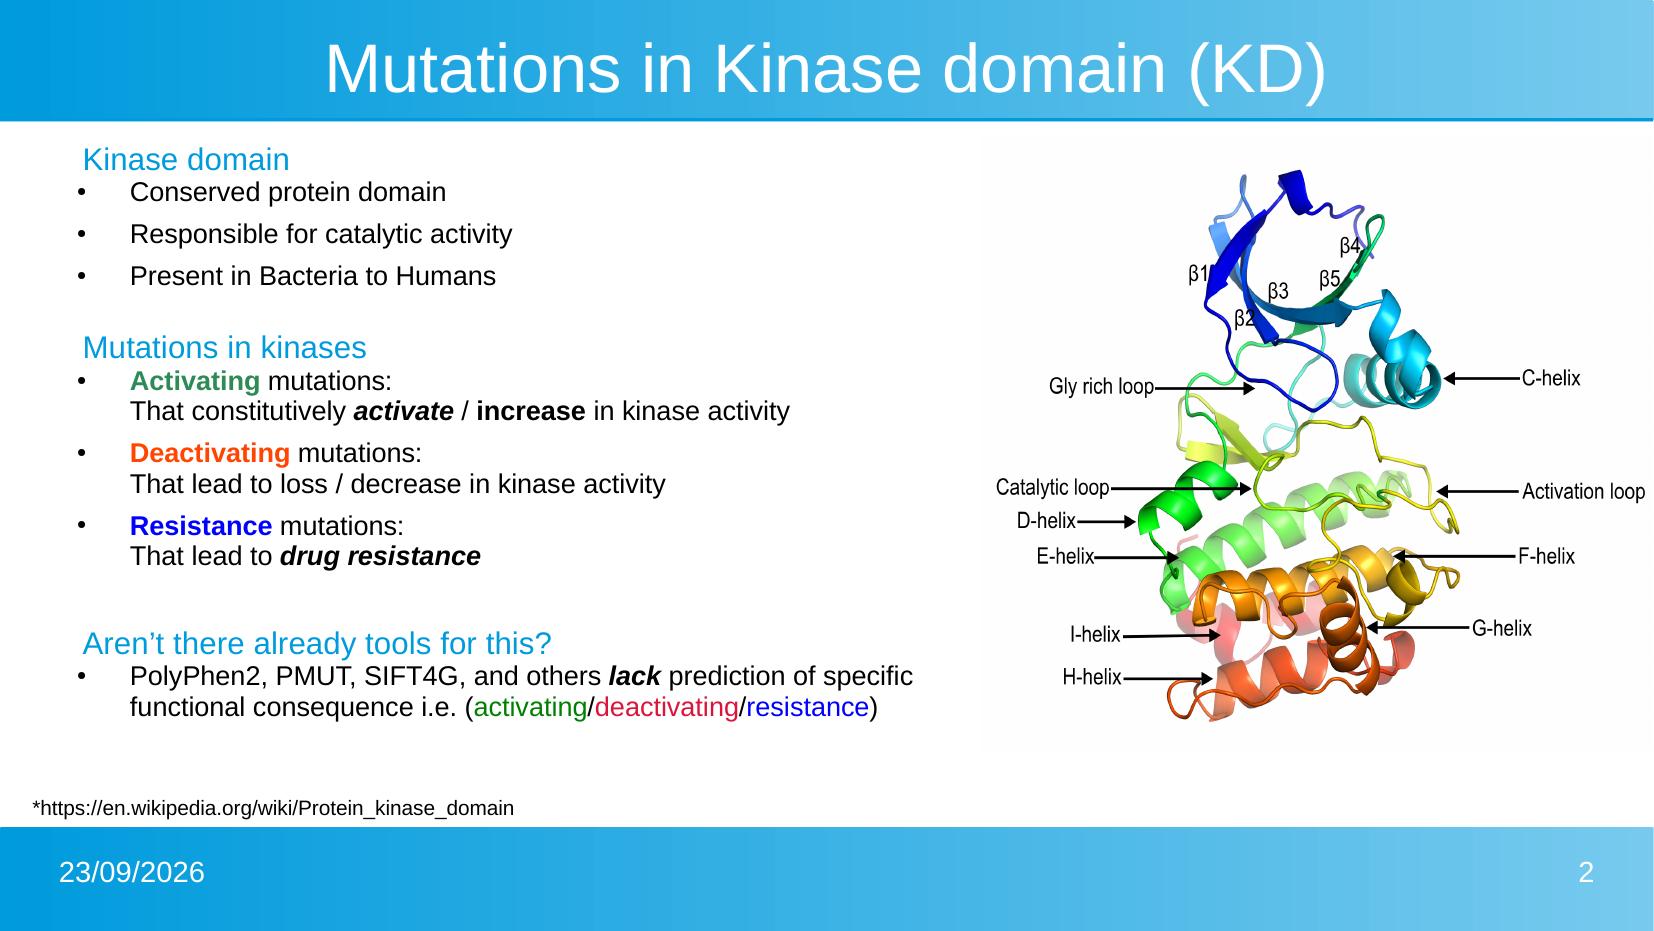

# Mutations in Kinase domain (KD)
Kinase domain
Conserved protein domain
Responsible for catalytic activity
Present in Bacteria to Humans
Mutations in kinases
Activating mutations:
That constitutively activate / increase in kinase activity
Deactivating mutations:
That lead to loss / decrease in kinase activity
Resistance mutations:
That lead to drug resistance
Aren’t there already tools for this?
PolyPhen2, PMUT, SIFT4G, and others lack prediction of specific functional consequence i.e. (activating/deactivating/resistance)
*https://en.wikipedia.org/wiki/Protein_kinase_domain
2